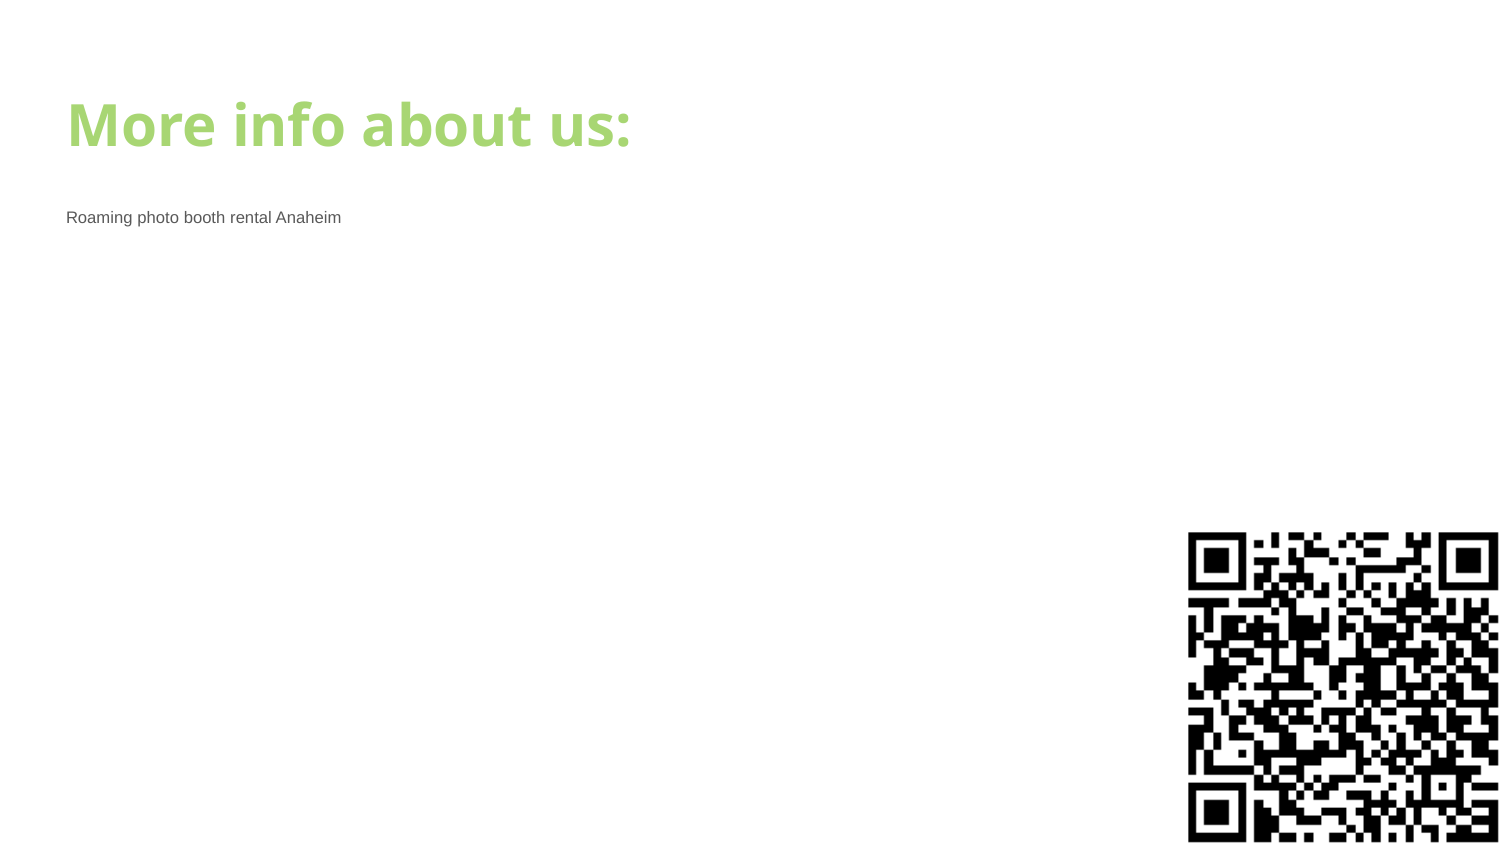

# More info about us:
Roaming photo booth rental Anaheim